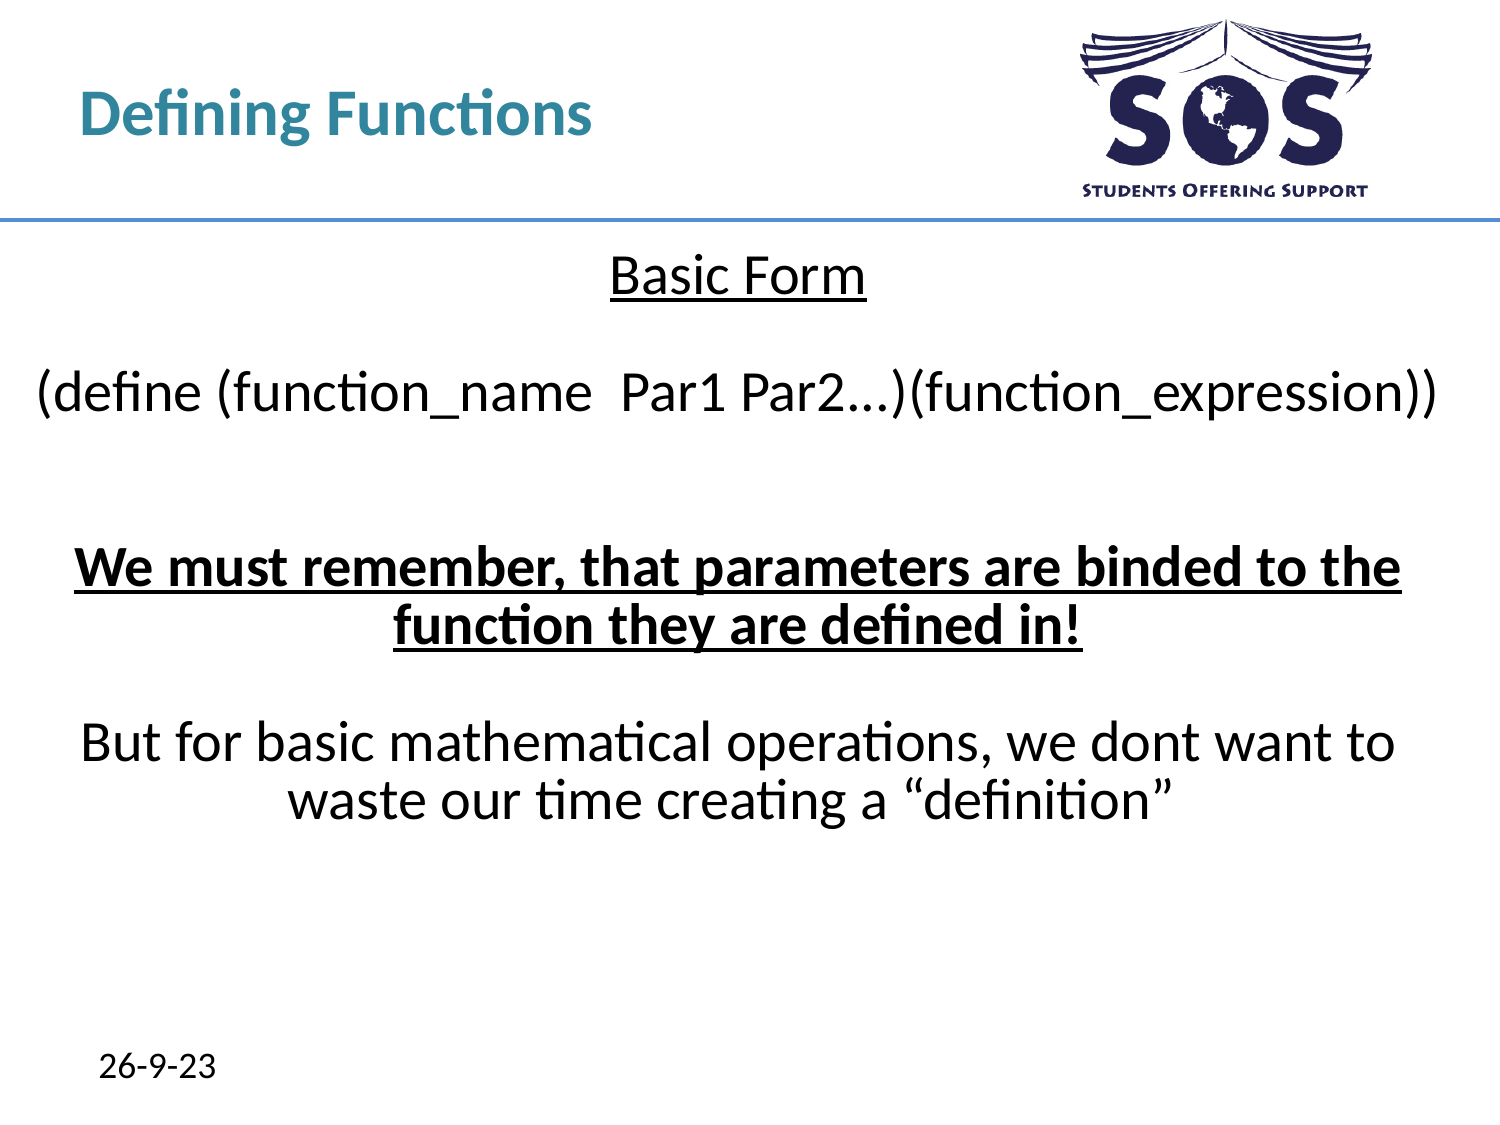

# Defining Functions
Basic Form
(define (function_name Par1 Par2...)(function_expression))
We must remember, that parameters are binded to the function they are defined in!
But for basic mathematical operations, we dont want to waste our time creating a “definition”